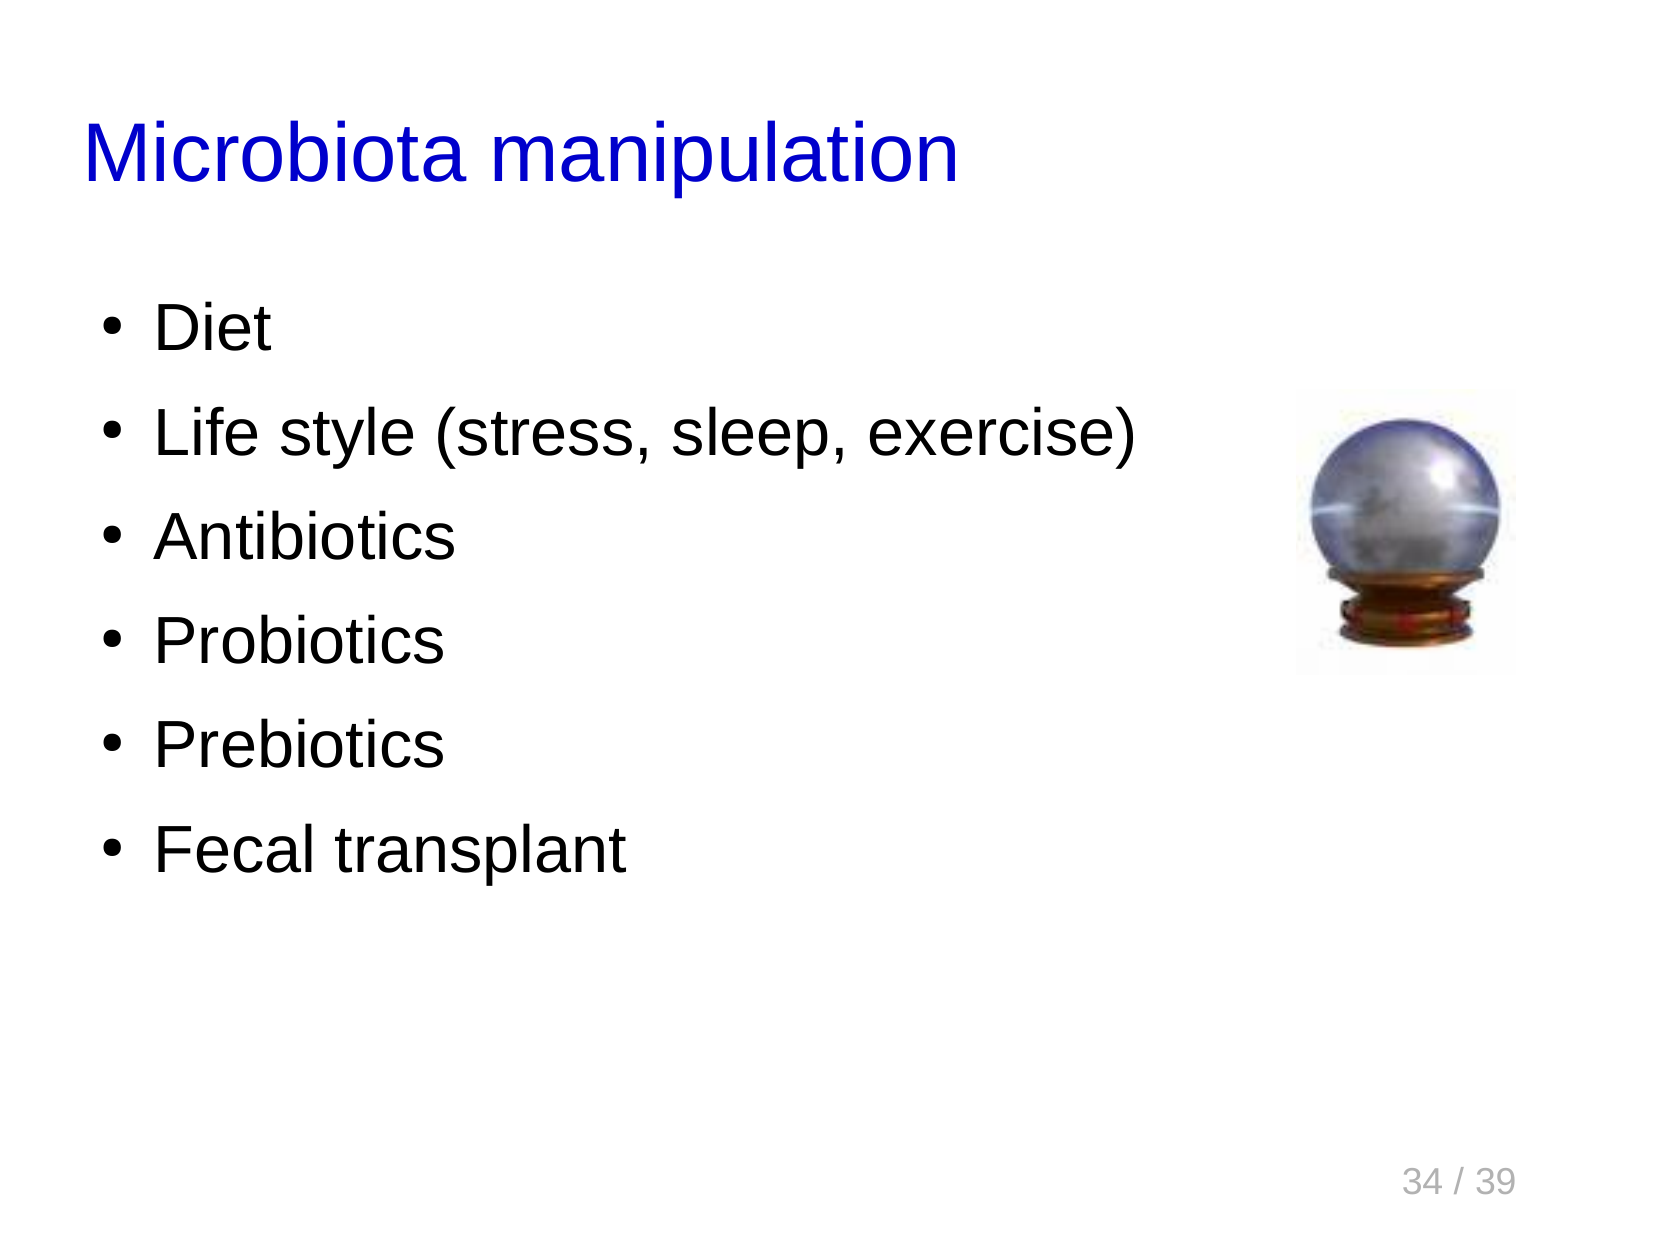

# Microbiota manipulation
Diet
Life style (stress, sleep, exercise)
Antibiotics
Probiotics
Prebiotics
Fecal transplant